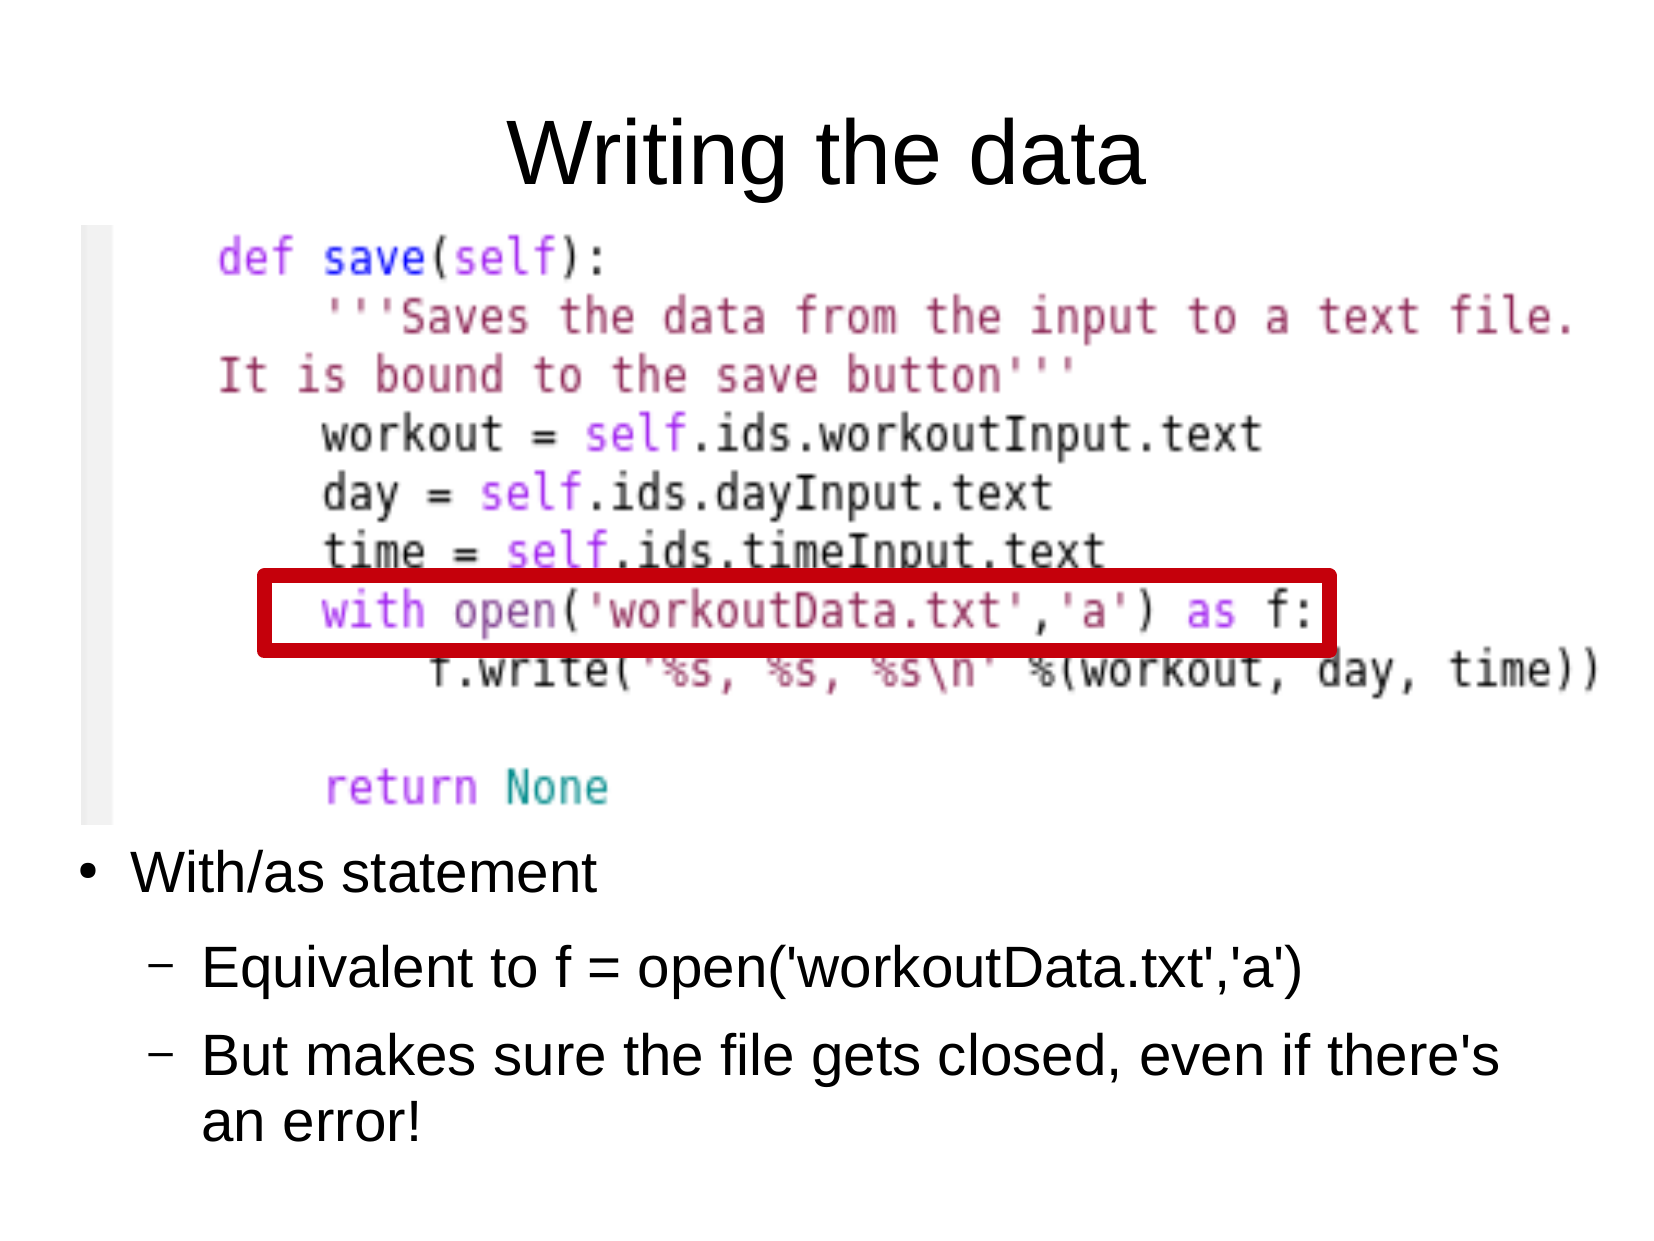

# Writing the data
With/as statement
Equivalent to f = open('workoutData.txt','a')
But makes sure the file gets closed, even if there's an error!